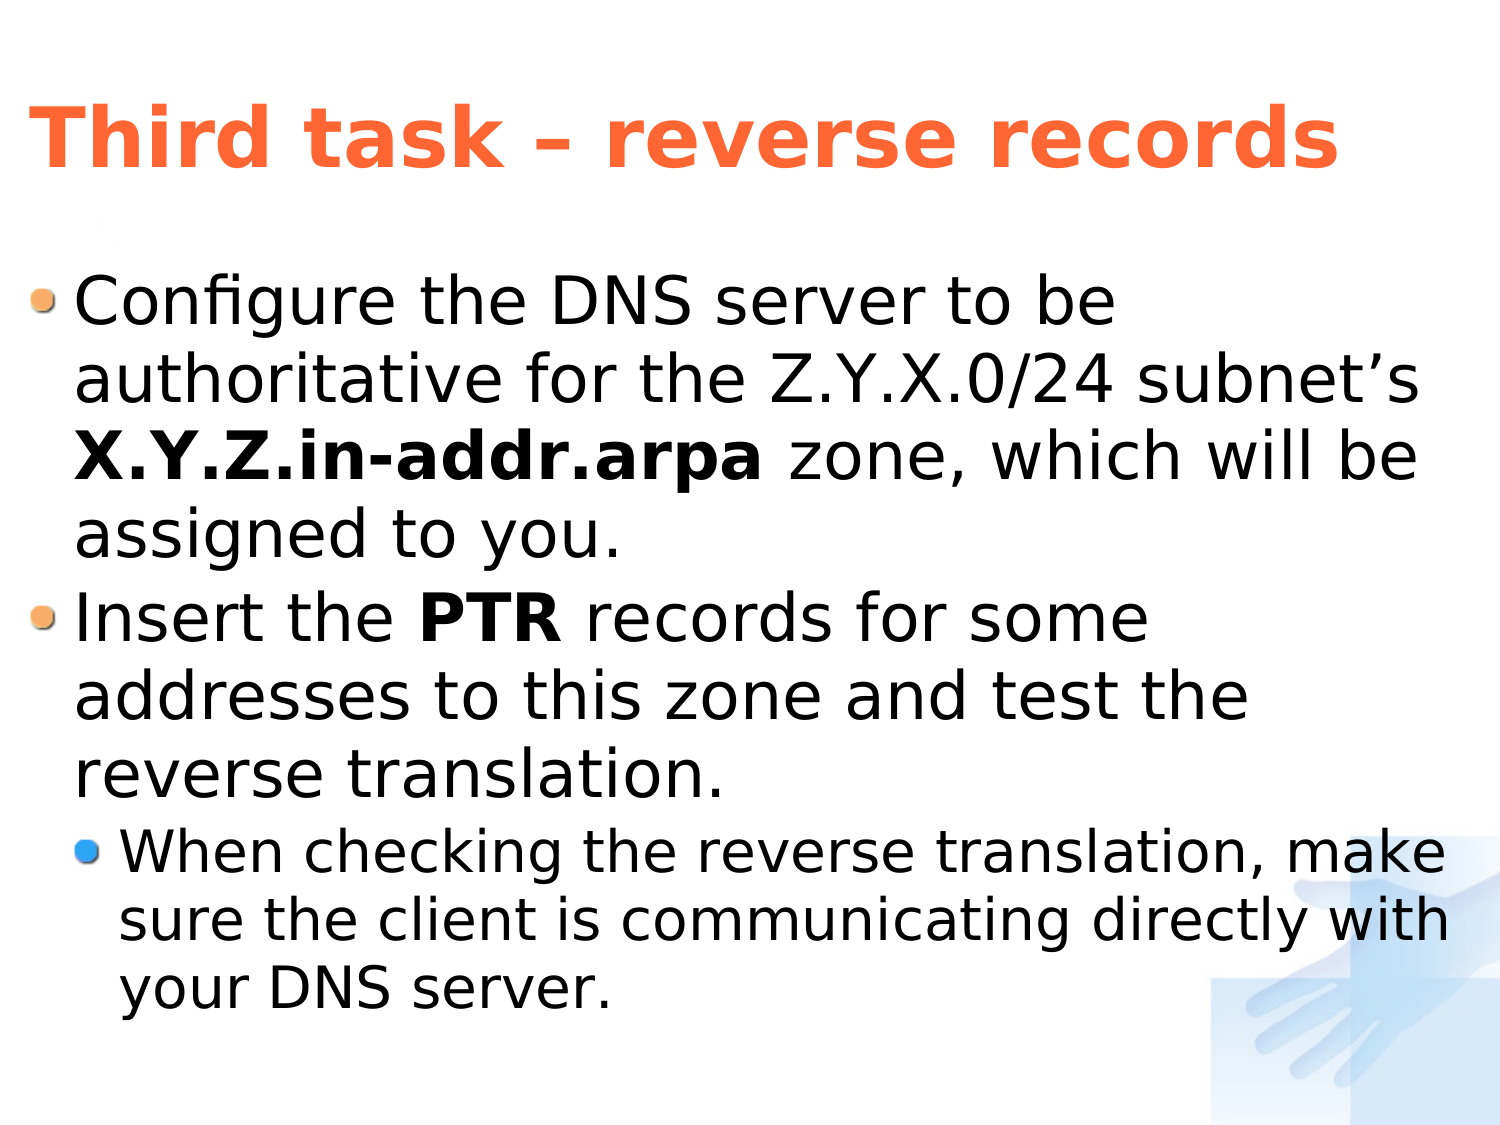

# Third task – reverse records
Configure the DNS server to be authoritative for the Z.Y.X.0/24 subnet’s
X.Y.Z.in-addr.arpa zone, which will be assigned to you.
Insert the PTR records for some addresses to this zone and test the reverse translation.
When checking the reverse translation, make sure the client is communicating directly with your DNS server.